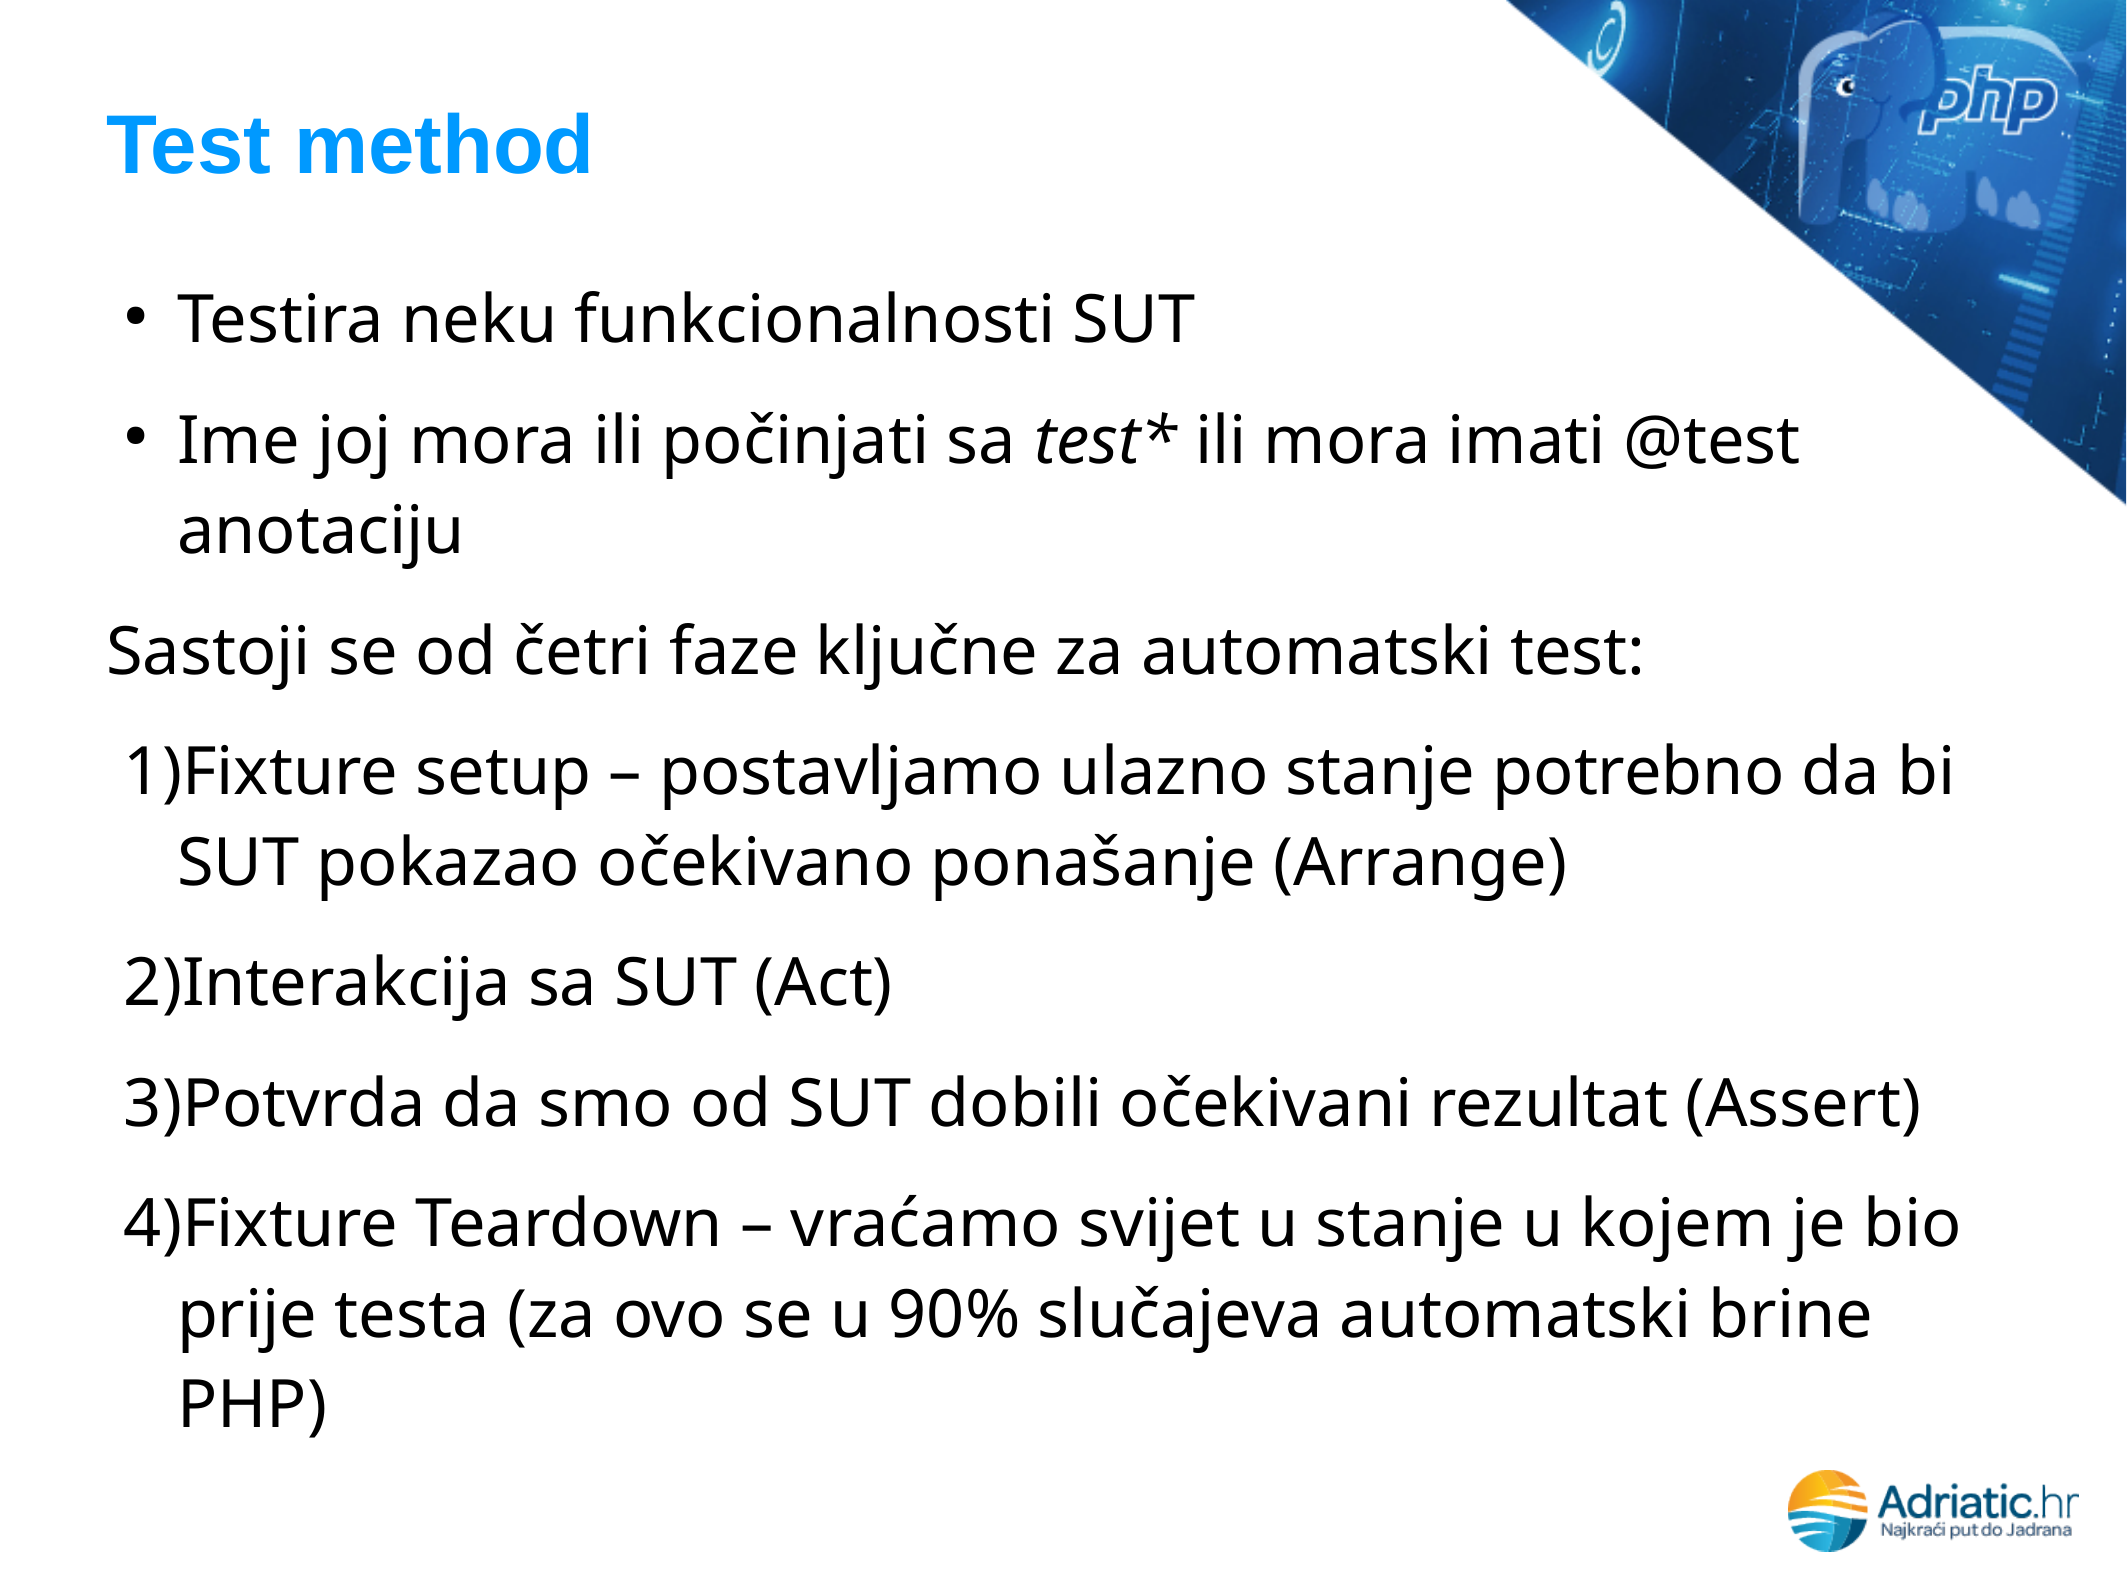

# Test method
Testira neku funkcionalnosti SUT
Ime joj mora ili počinjati sa test* ili mora imati @test anotaciju
Sastoji se od četri faze ključne za automatski test:
Fixture setup – postavljamo ulazno stanje potrebno da bi SUT pokazao očekivano ponašanje (Arrange)
Interakcija sa SUT (Act)
Potvrda da smo od SUT dobili očekivani rezultat (Assert)
Fixture Teardown – vraćamo svijet u stanje u kojem je bio prije testa (za ovo se u 90% slučajeva automatski brine PHP)